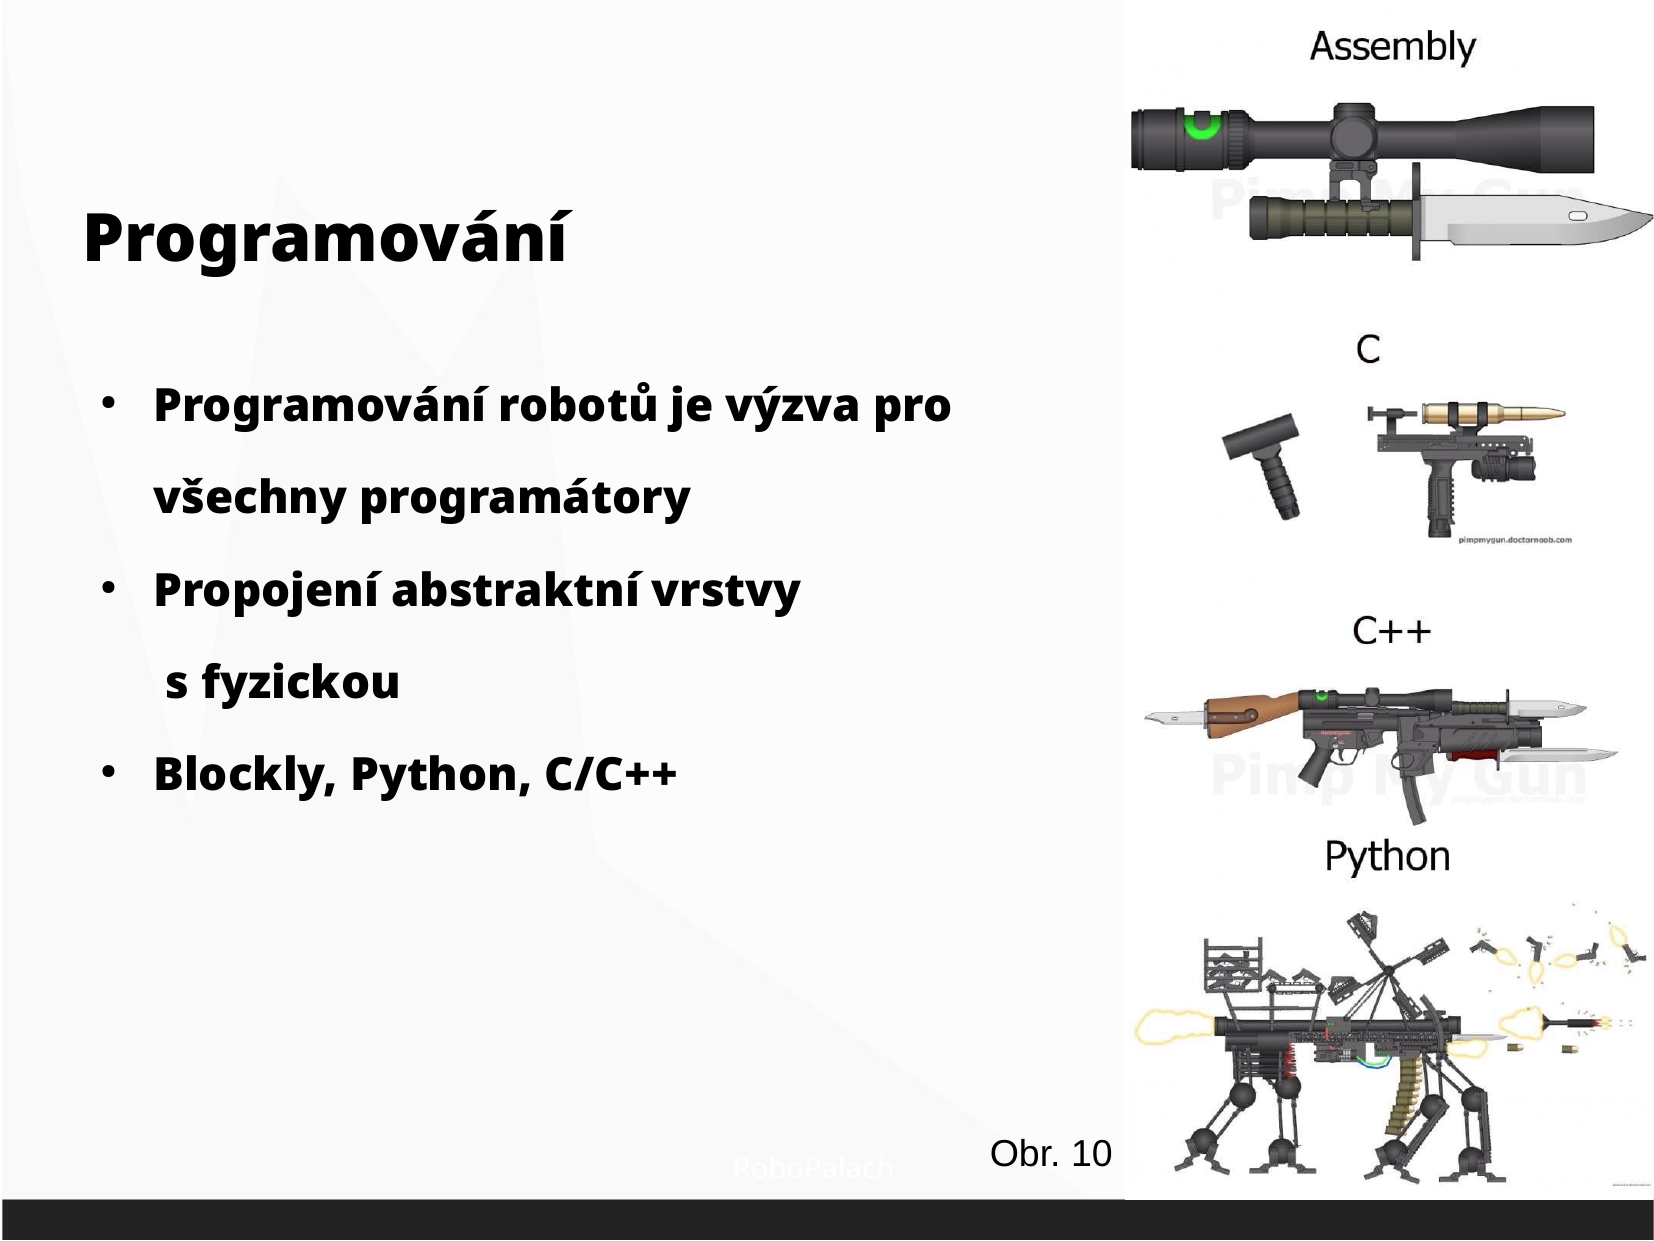

# Programování
Programování robotů je výzva pro
všechny programátory
Propojení abstraktní vrstvy
 s fyzickou
Blockly, Python, C/C++
Obr. 10
RoboPalach
11